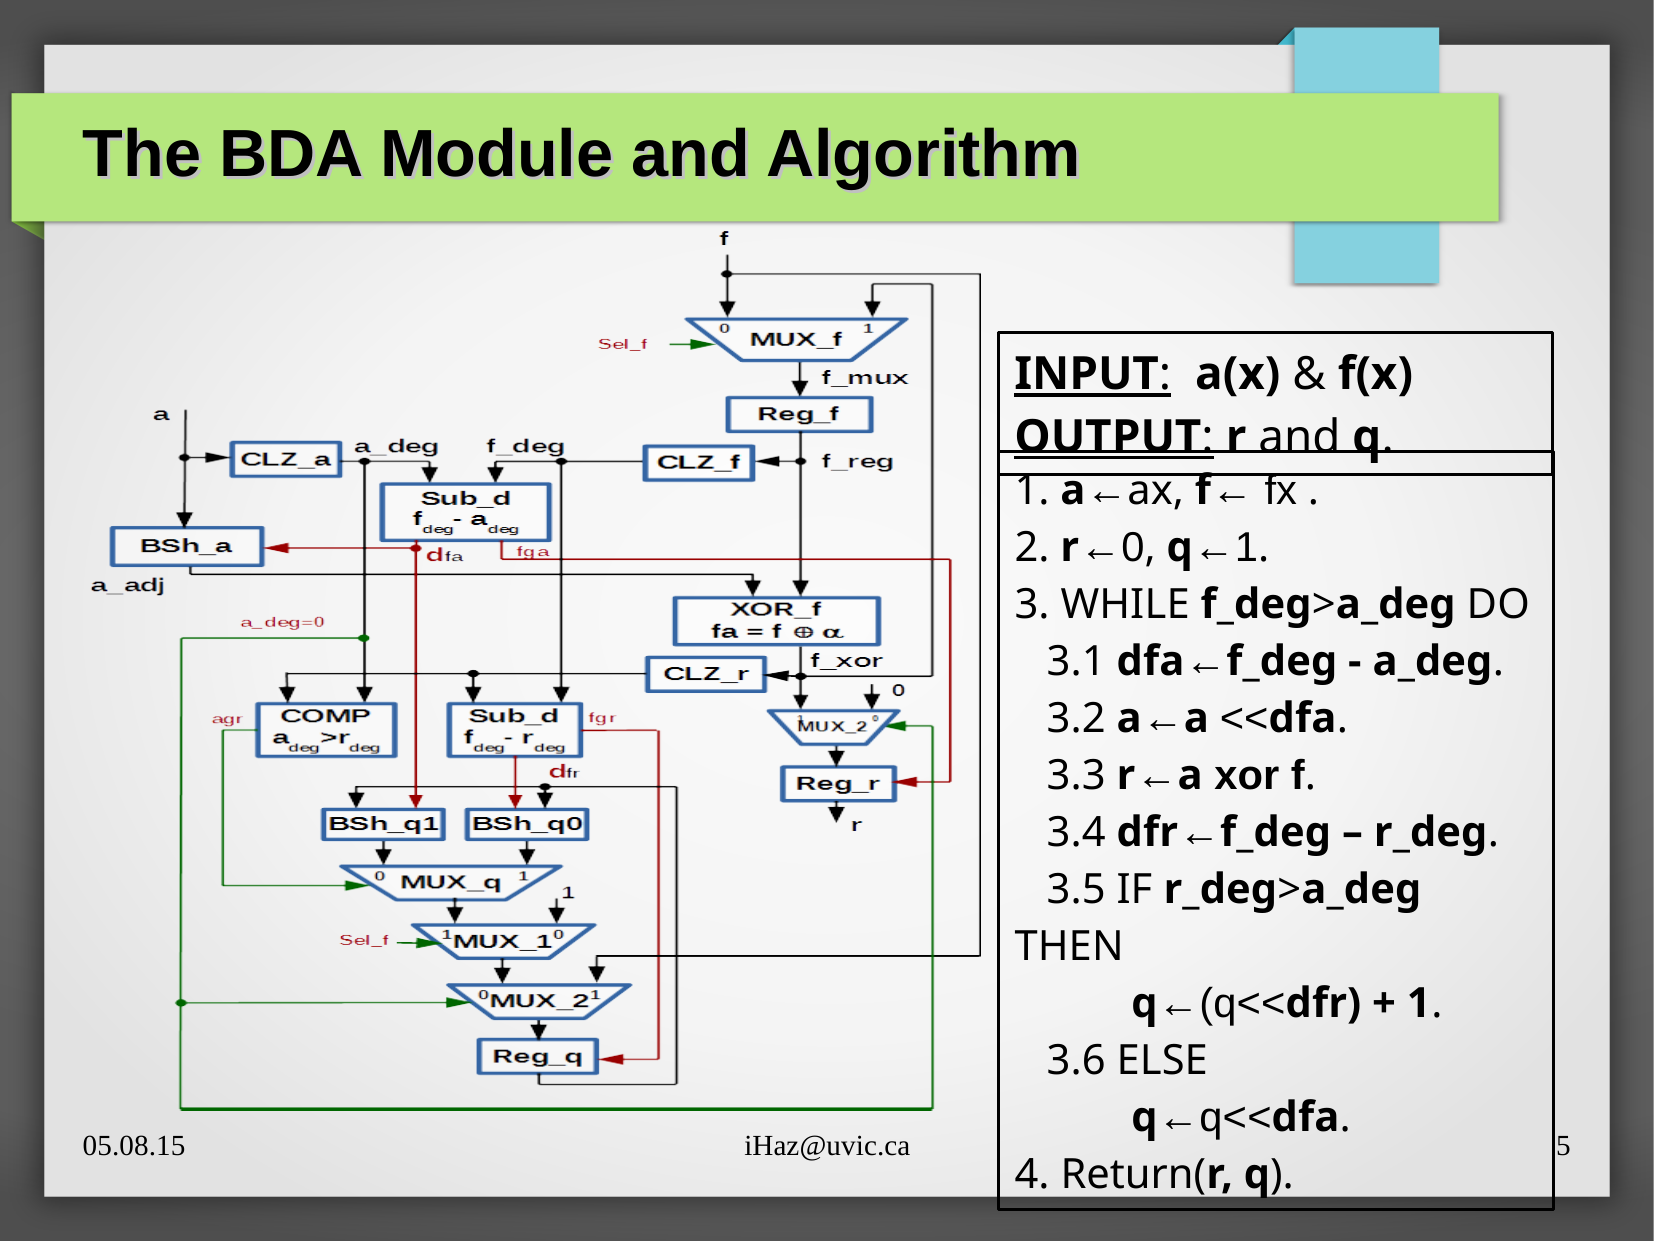

# The BDA Module and Algorithm
INPUT: a(x) & f(x)
OUTPUT: r and q.
1. a←ax, f← fx .
2. r←0, q←1.
3. WHILE f_deg>a_deg DO
 3.1 dfa←f_deg - a_deg.
 3.2 a←a <<dfa.
 3.3 r←a xor f.
 3.4 dfr←f_deg – r_deg.
 3.5 IF r_deg>a_deg THEN
 		q←(q<<dfr) + 1.
 3.6 ELSE
 		q←q<<dfa.
4. Return(r, q).
05.08.15
iHaz@uvic.ca
5